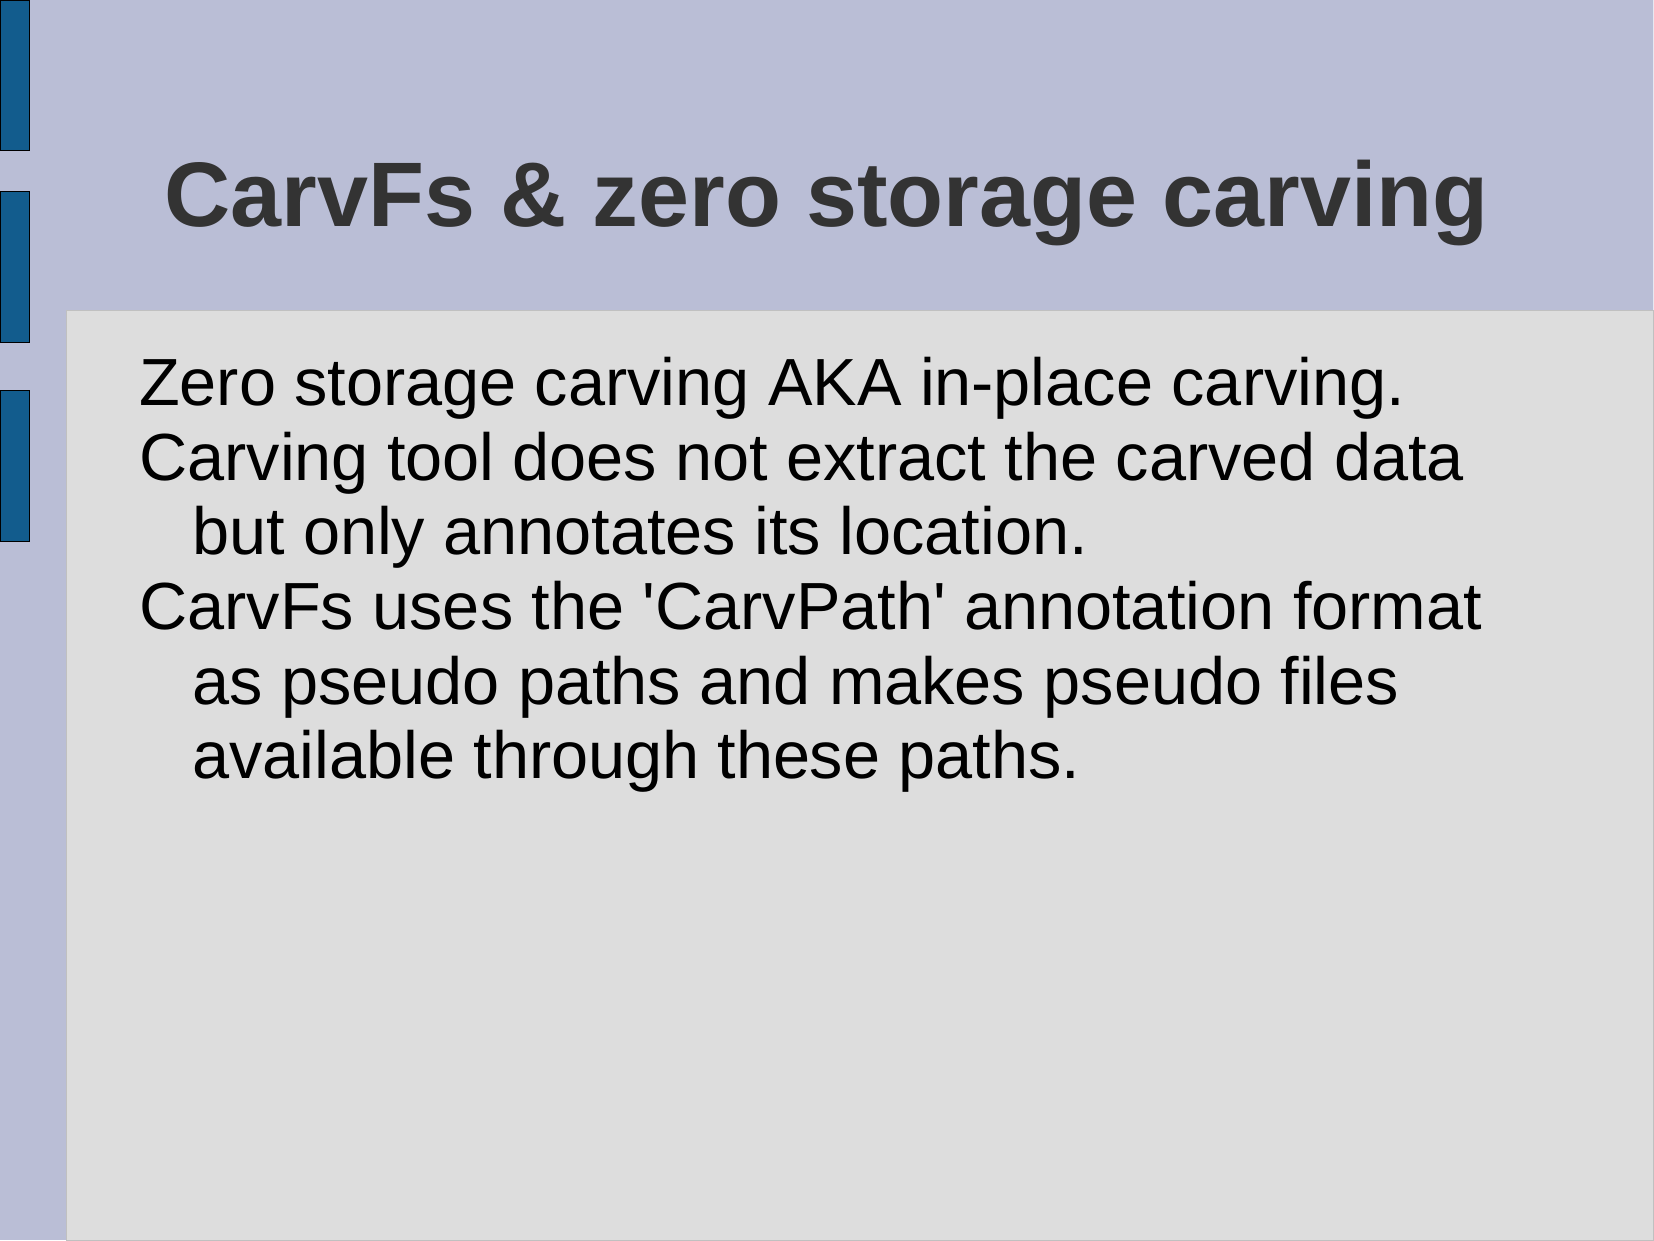

# CarvFs & zero storage carving
Zero storage carving AKA in-place carving.
Carving tool does not extract the carved data but only annotates its location.
CarvFs uses the 'CarvPath' annotation format as pseudo paths and makes pseudo files available through these paths.